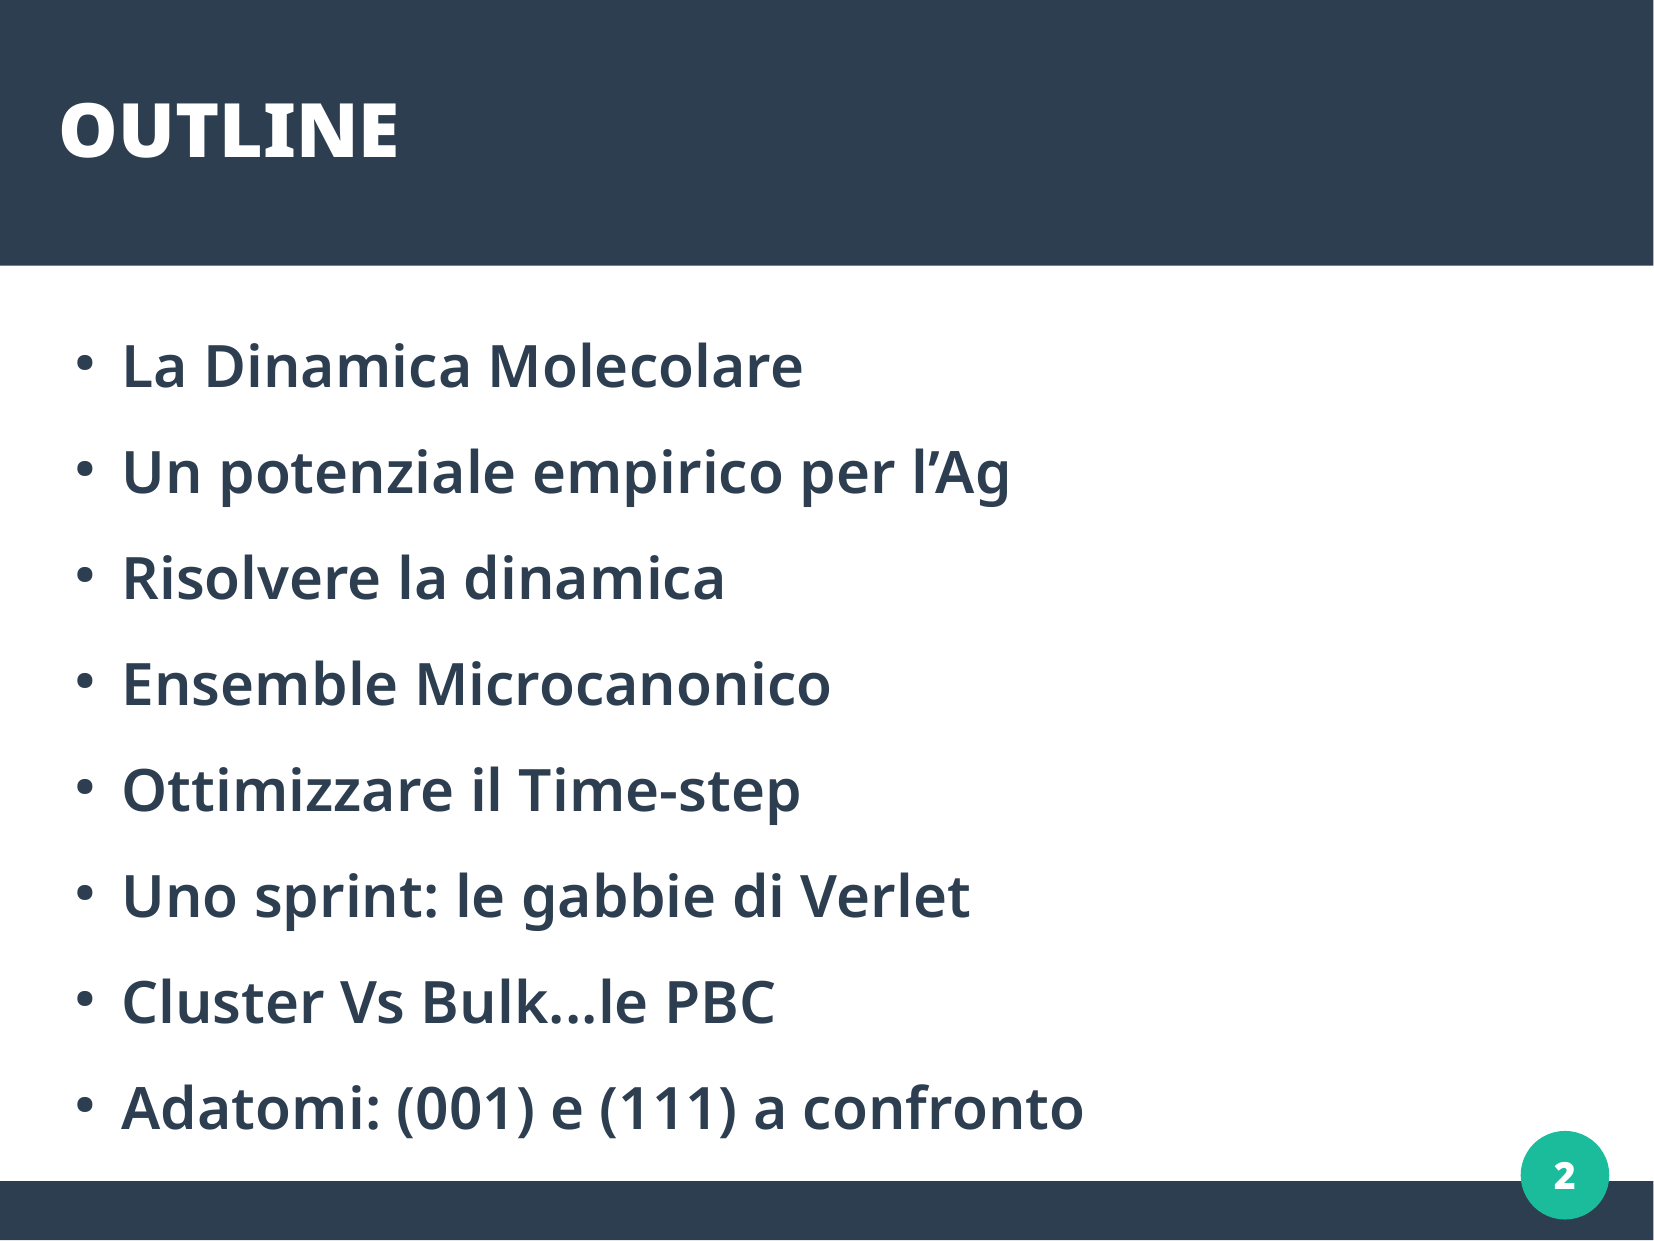

# OUTLINE
La Dinamica Molecolare
Un potenziale empirico per l’Ag
Risolvere la dinamica
Ensemble Microcanonico
Ottimizzare il Time-step
Uno sprint: le gabbie di Verlet
Cluster Vs Bulk...le PBC
Adatomi: (001) e (111) a confronto
2